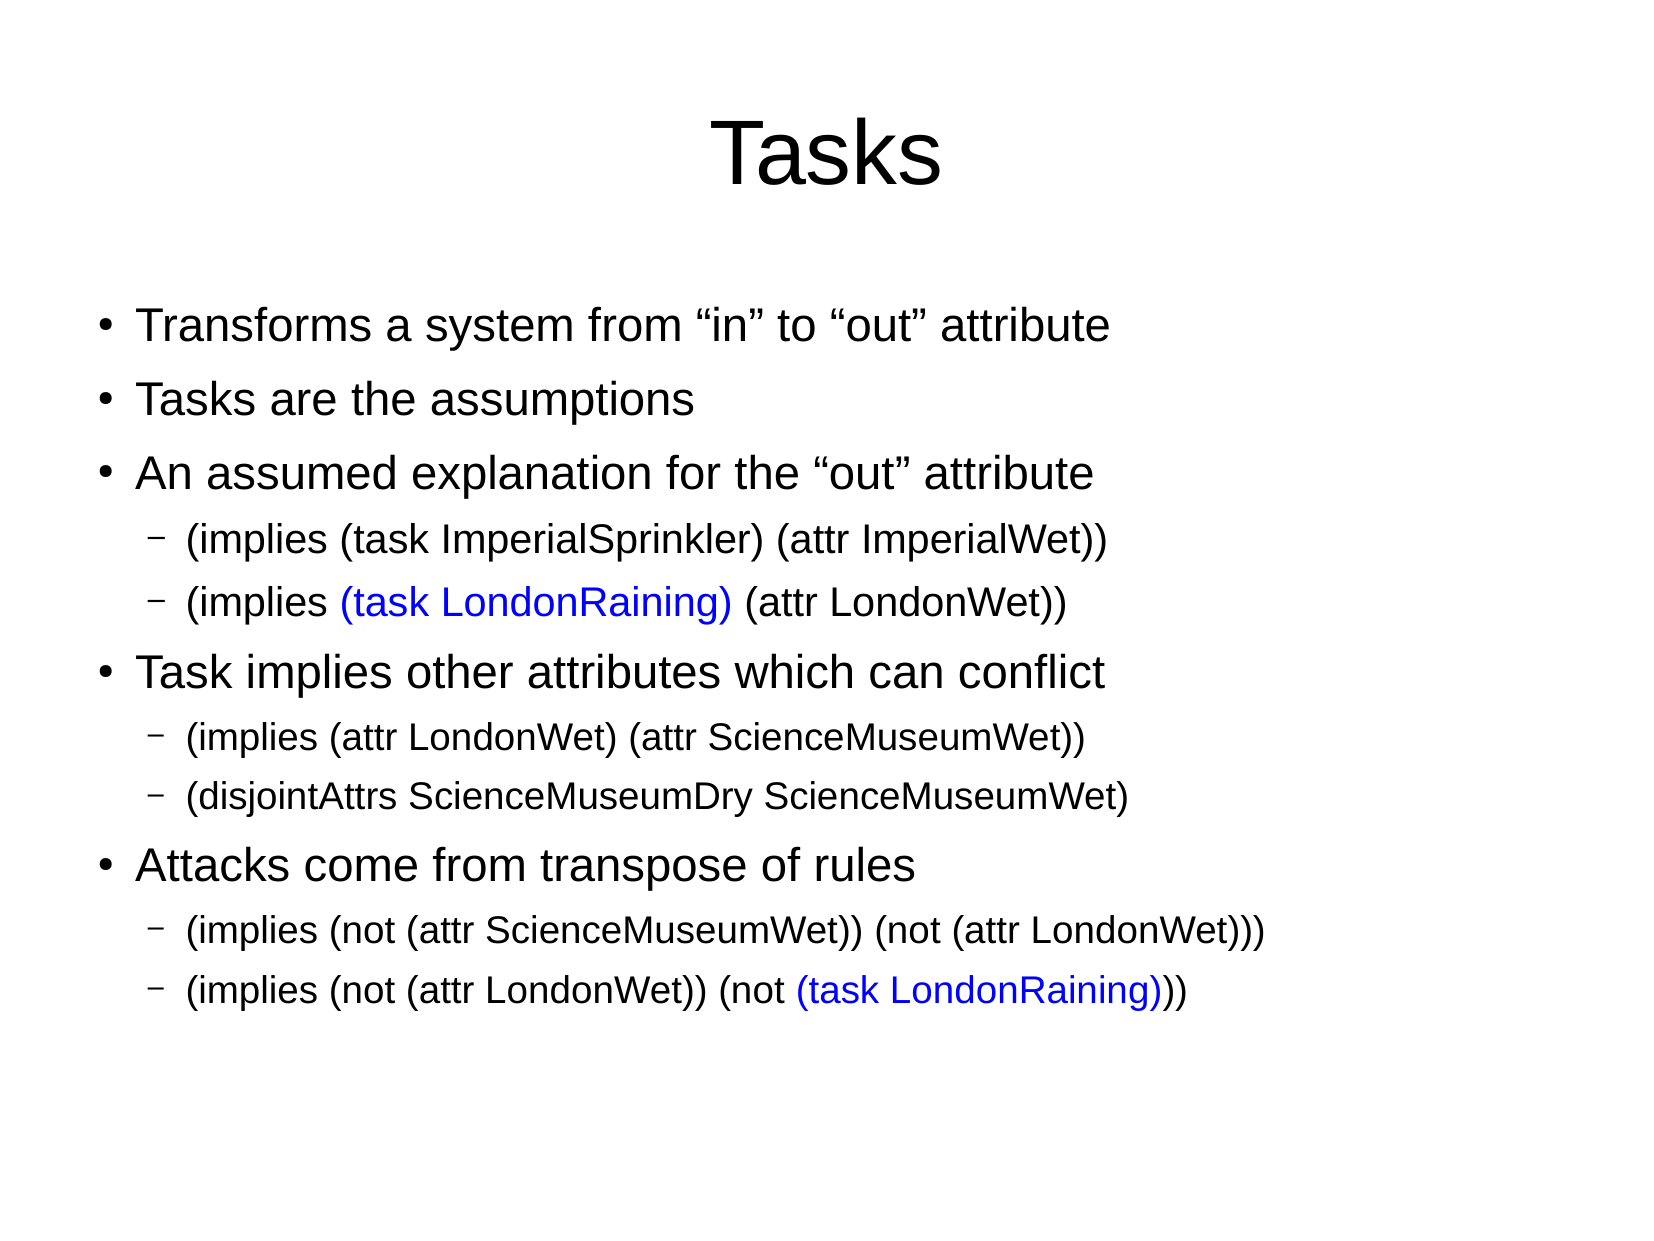

# Tasks
Transforms a system from “in” to “out” attribute
Tasks are the assumptions
An assumed explanation for the “out” attribute
(implies (task ImperialSprinkler) (attr ImperialWet))
(implies (task LondonRaining) (attr LondonWet))
Task implies other attributes which can conflict
(implies (attr LondonWet) (attr ScienceMuseumWet))
(disjointAttrs ScienceMuseumDry ScienceMuseumWet)
Attacks come from transpose of rules
(implies (not (attr ScienceMuseumWet)) (not (attr LondonWet)))
(implies (not (attr LondonWet)) (not (task LondonRaining)))